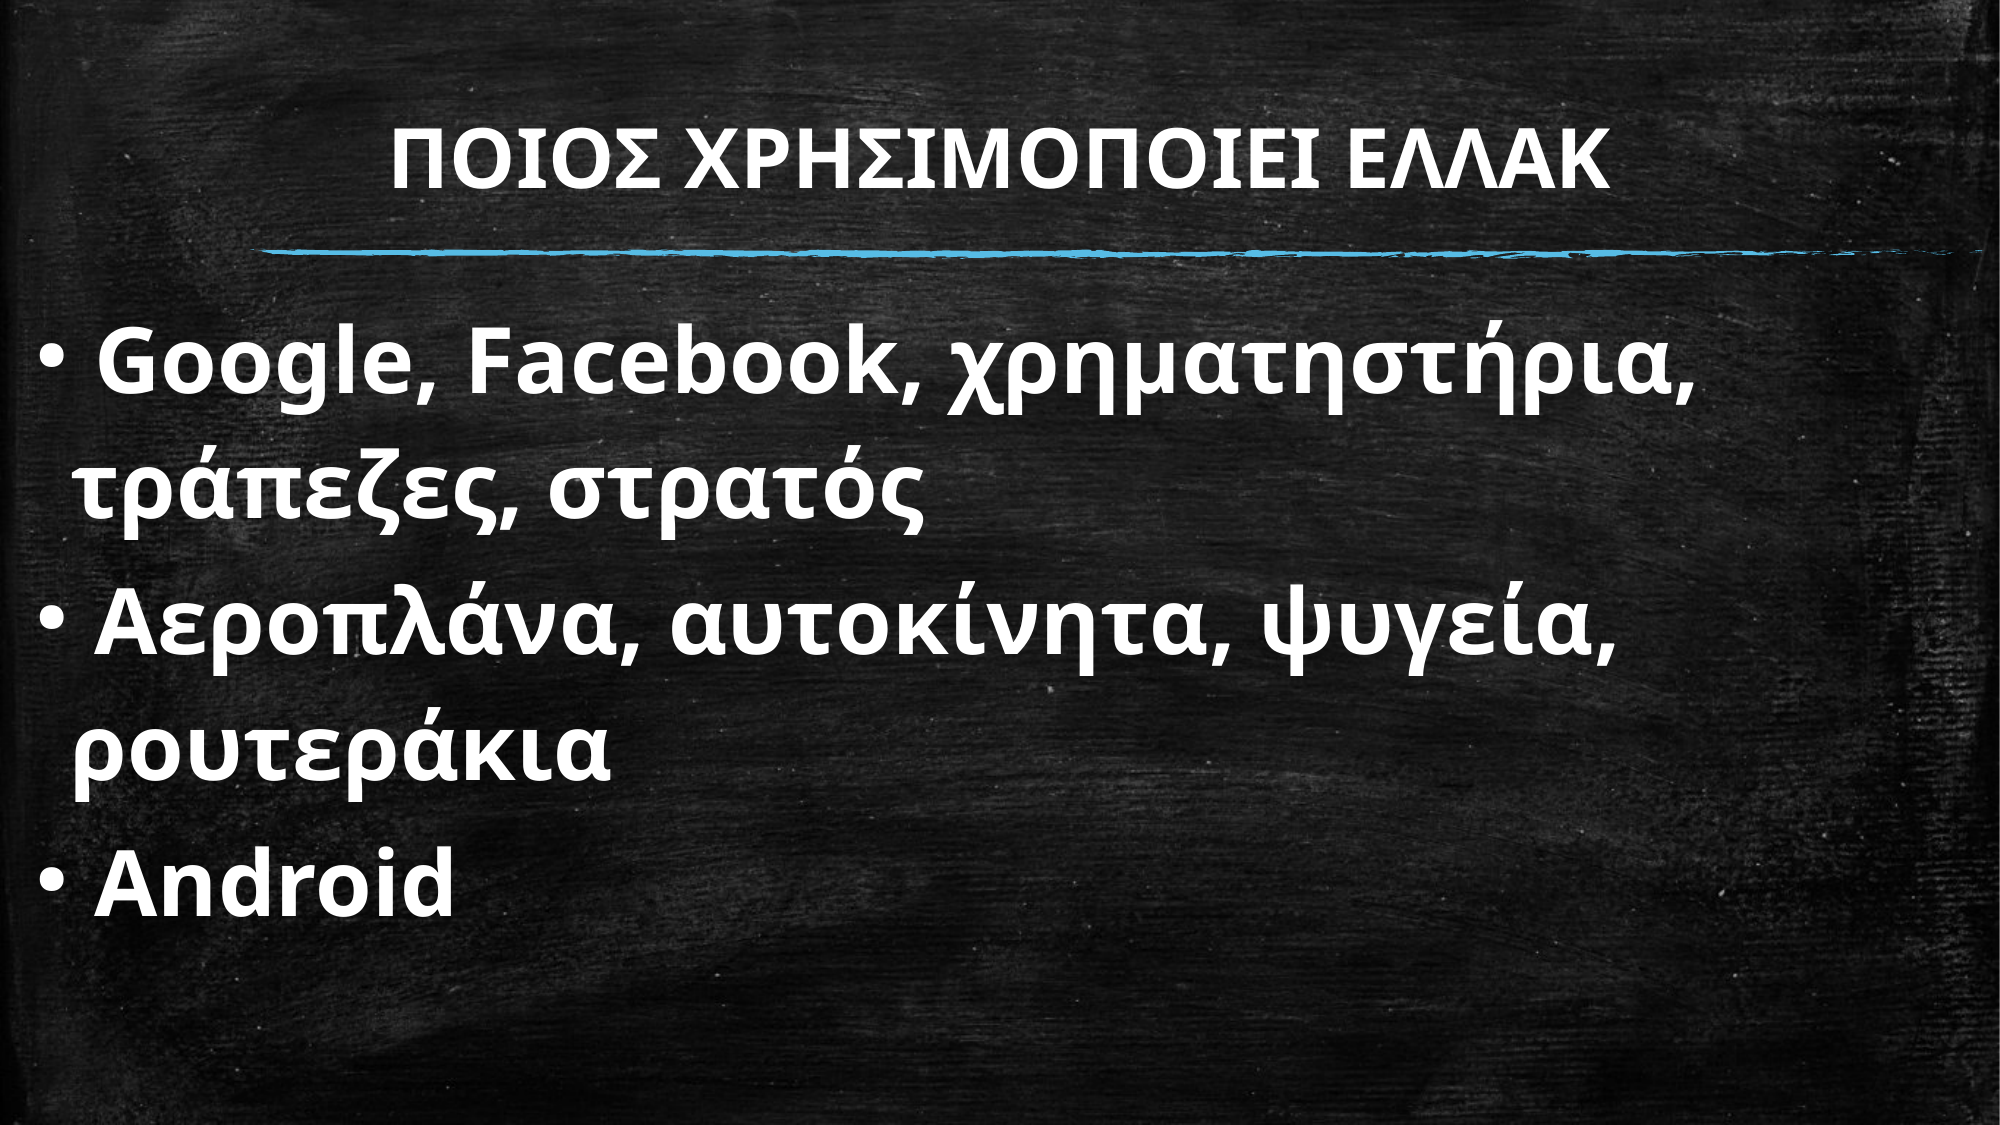

# ΠΟΙΟΣ ΧΡΗΣΙΜΟΠΟΙΕΙ ΕΛΛΑΚ
 Google, Facebook, χρηματηστήρια, τράπεζες, στρατός
 Αεροπλάνα, αυτοκίνητα, ψυγεία, ρουτεράκια
 Android